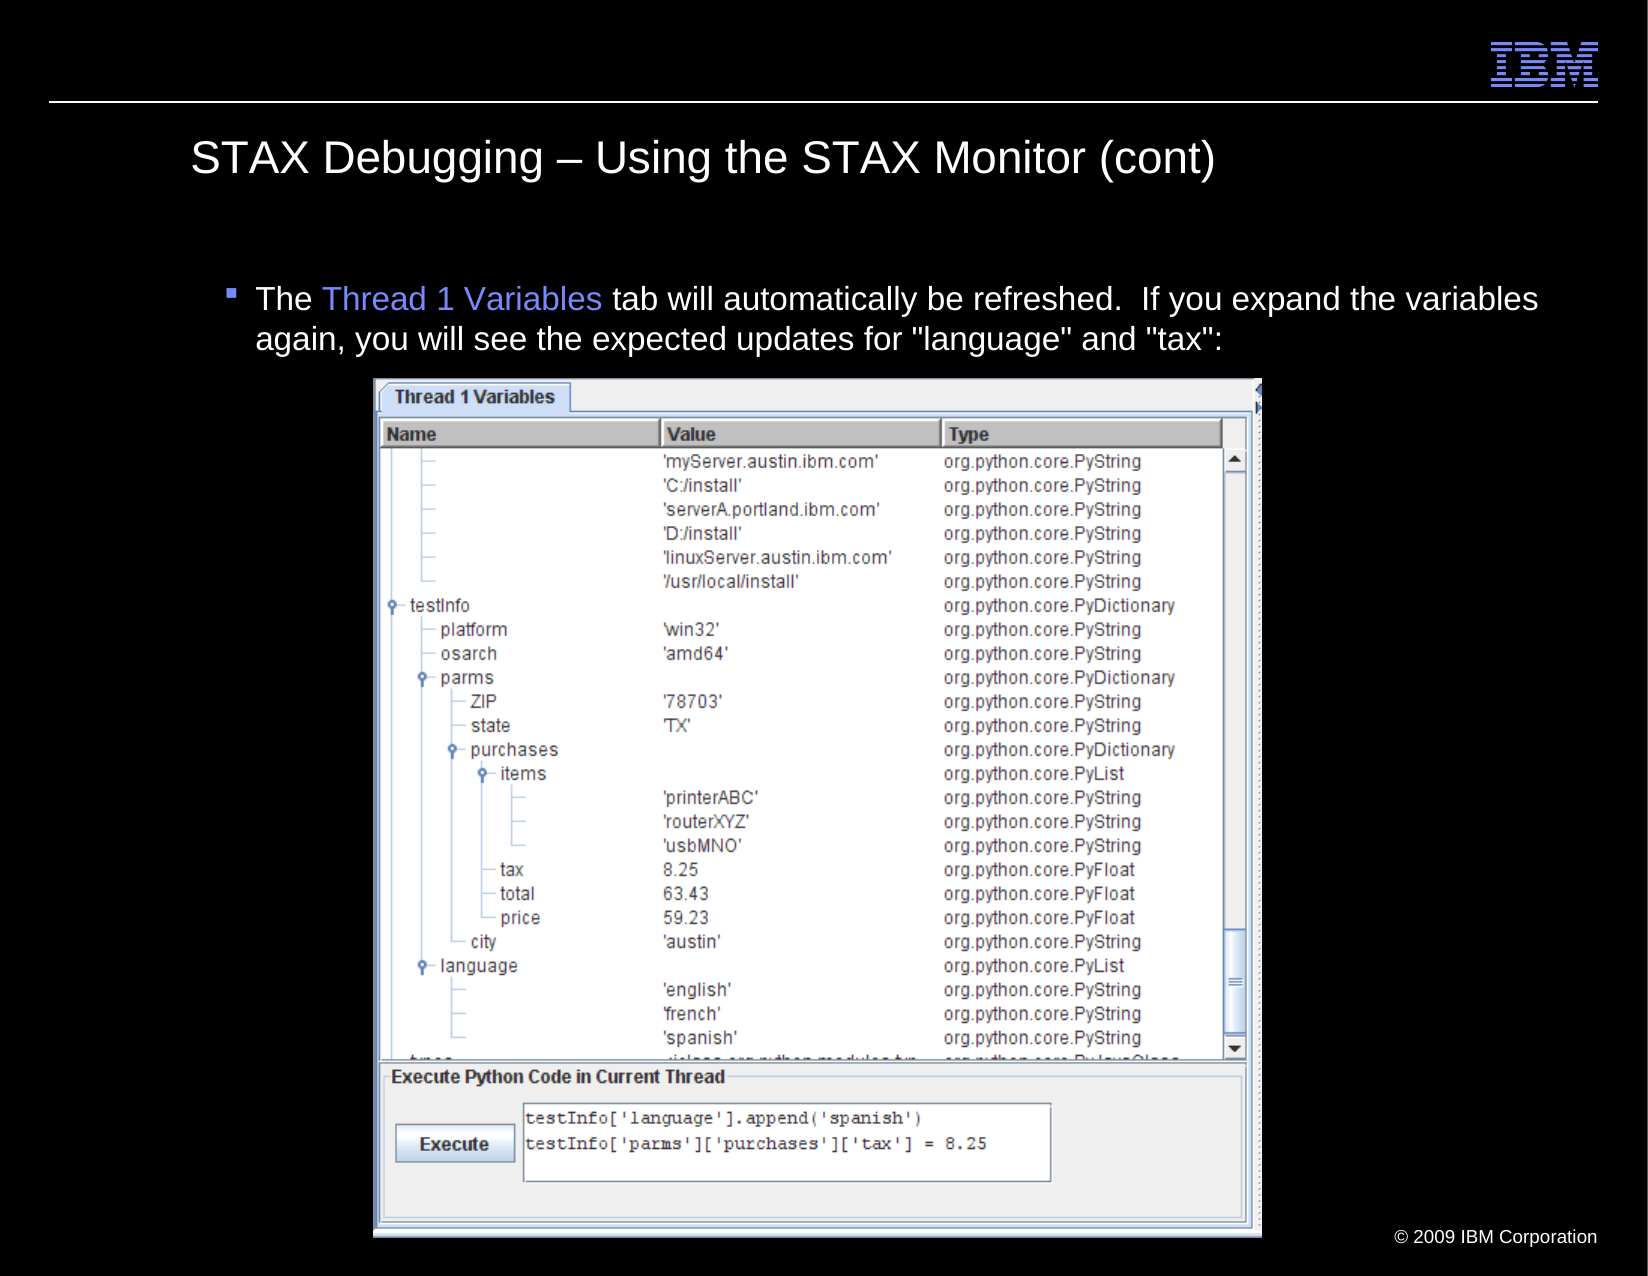

STAX Debugging – Using the STAX Monitor (cont)
# The Thread 1 Variables tab will automatically be refreshed. If you expand the variables again, you will see the expected updates for "language" and "tax":